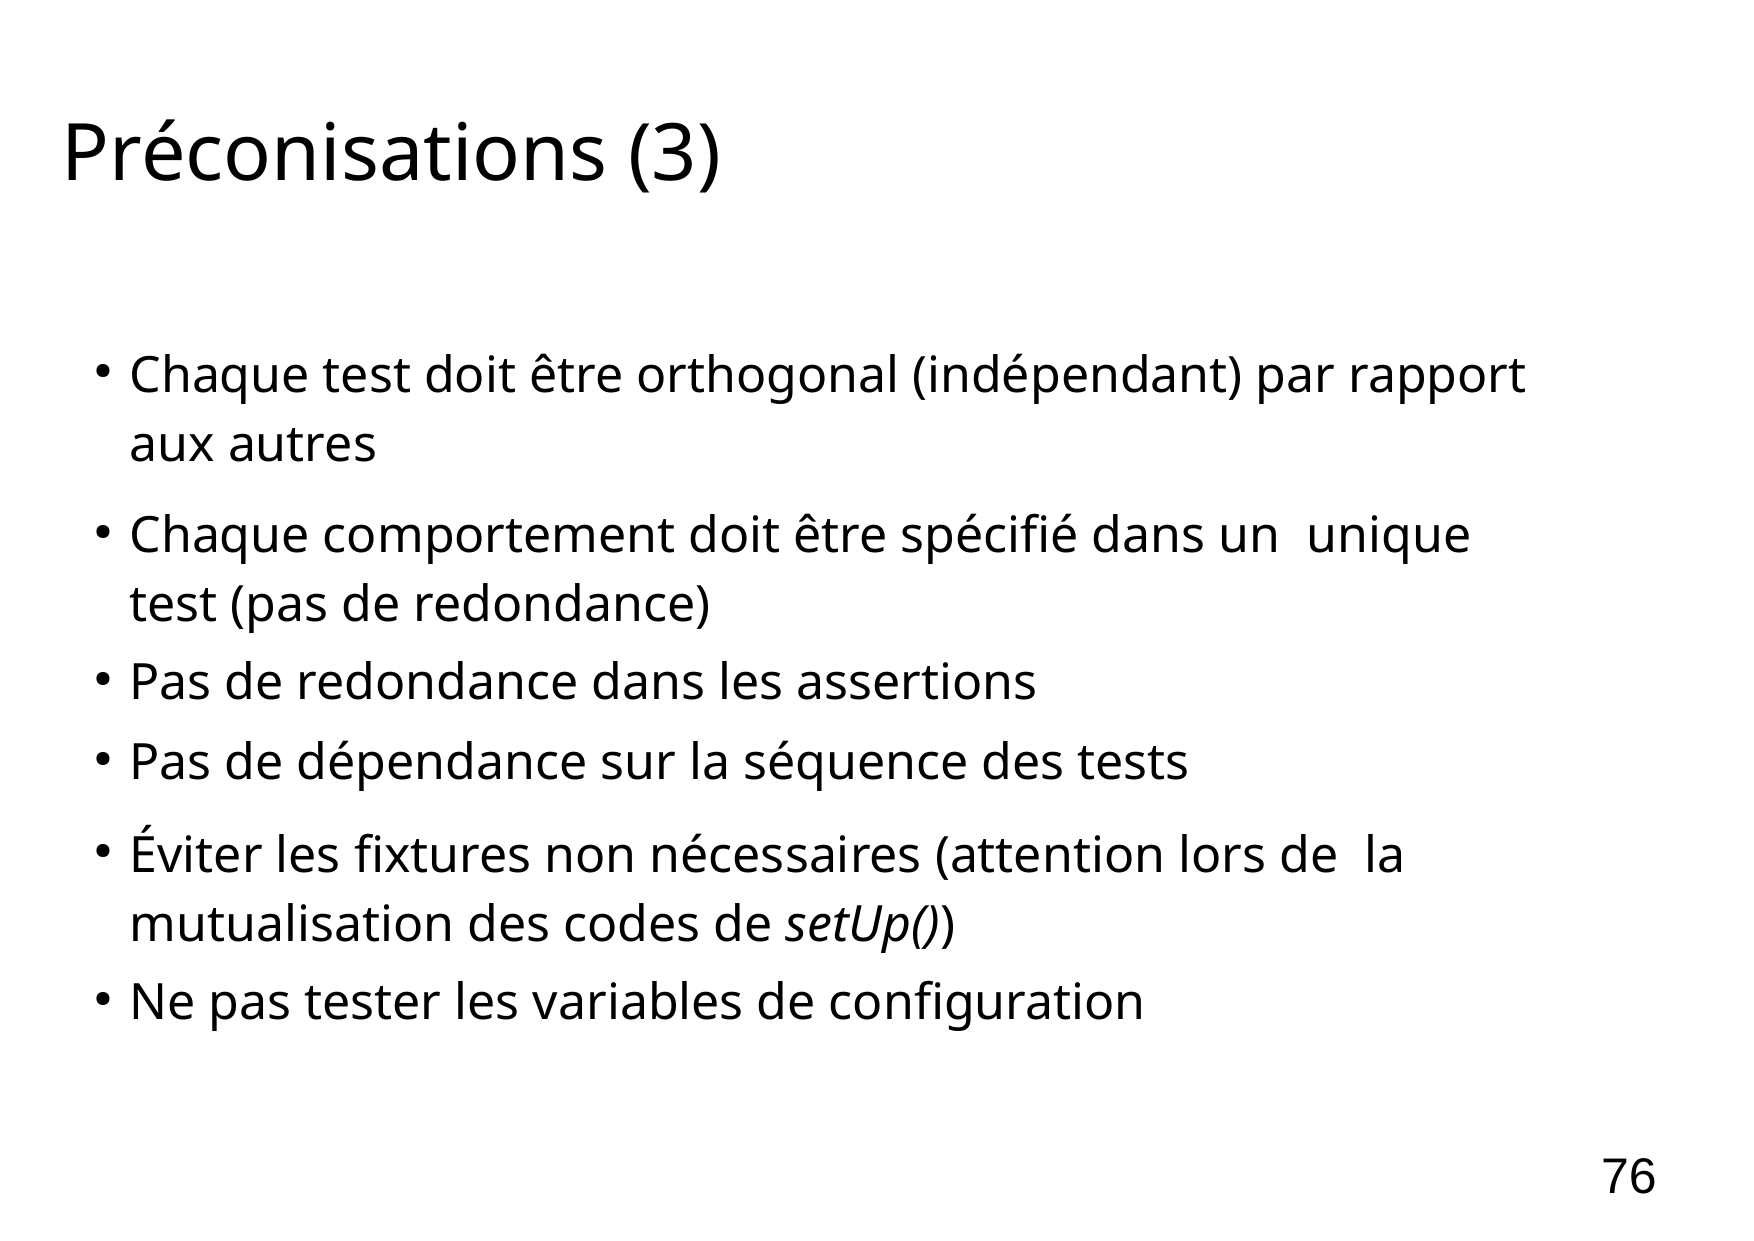

# Préconisations (3)
Chaque test doit être orthogonal (indépendant) par rapport aux autres
Chaque comportement doit être spécifié dans un unique test (pas de redondance)
Pas de redondance dans les assertions
Pas de dépendance sur la séquence des tests
Éviter les fixtures non nécessaires (attention lors de la mutualisation des codes de setUp())
Ne pas tester les variables de configuration
76